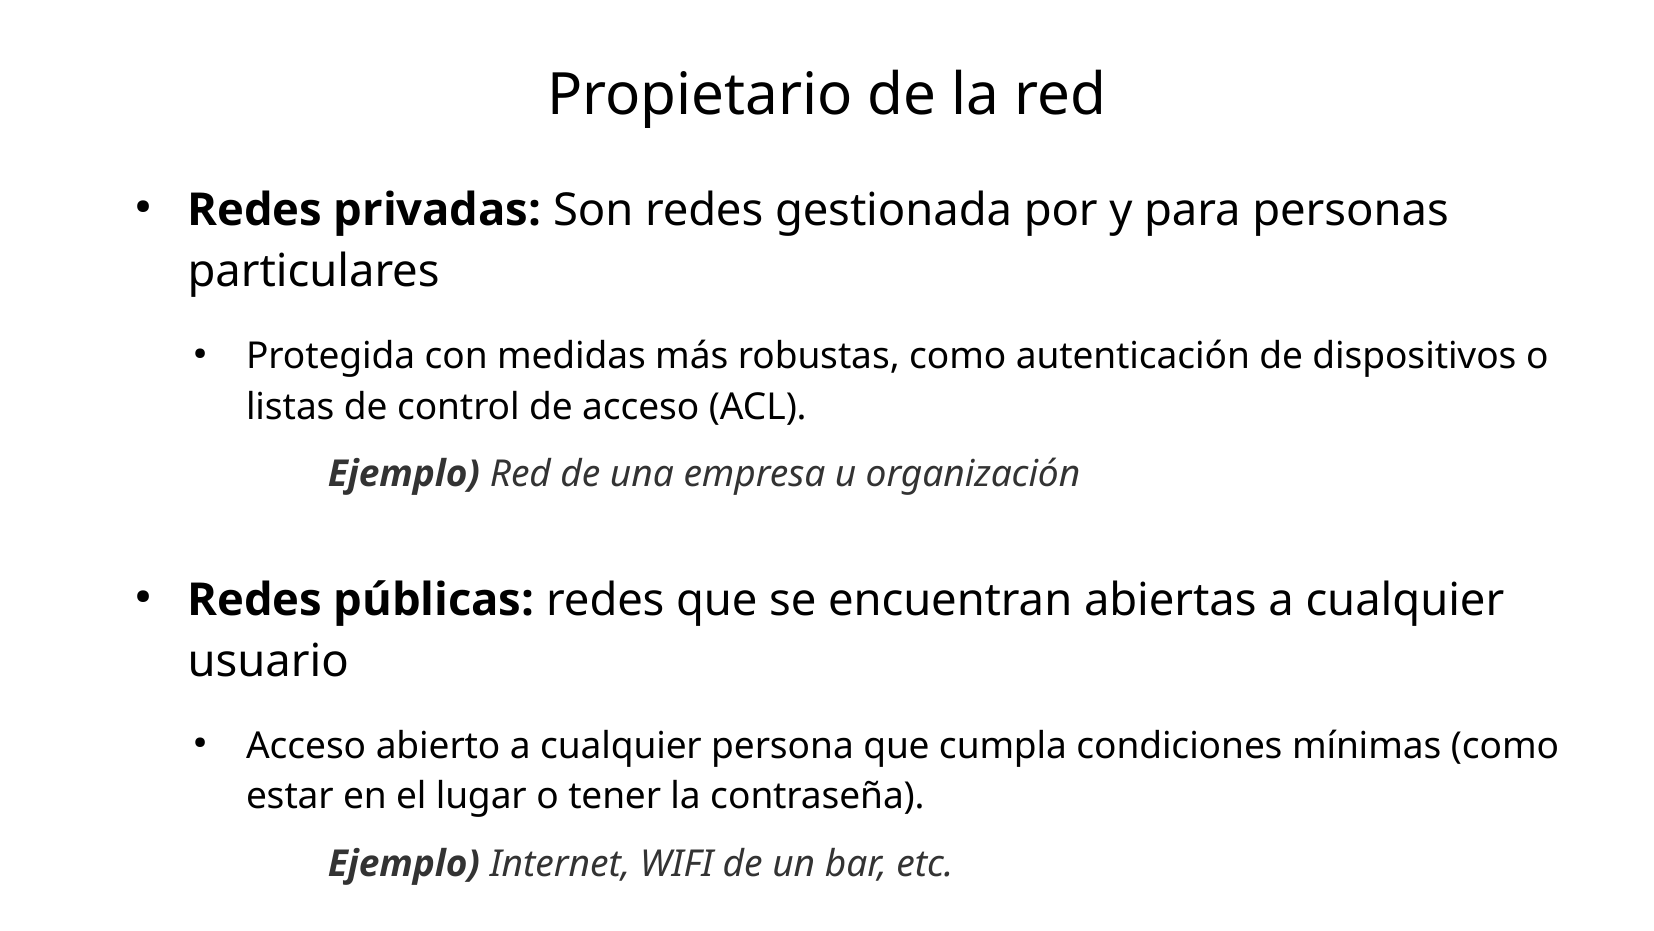

# Propietario de la red
Redes privadas: Son redes gestionada por y para personas particulares
Protegida con medidas más robustas, como autenticación de dispositivos o listas de control de acceso (ACL).
Ejemplo) Red de una empresa u organización
Redes públicas: redes que se encuentran abiertas a cualquier usuario
Acceso abierto a cualquier persona que cumpla condiciones mínimas (como estar en el lugar o tener la contraseña).
Ejemplo) Internet, WIFI de un bar, etc.